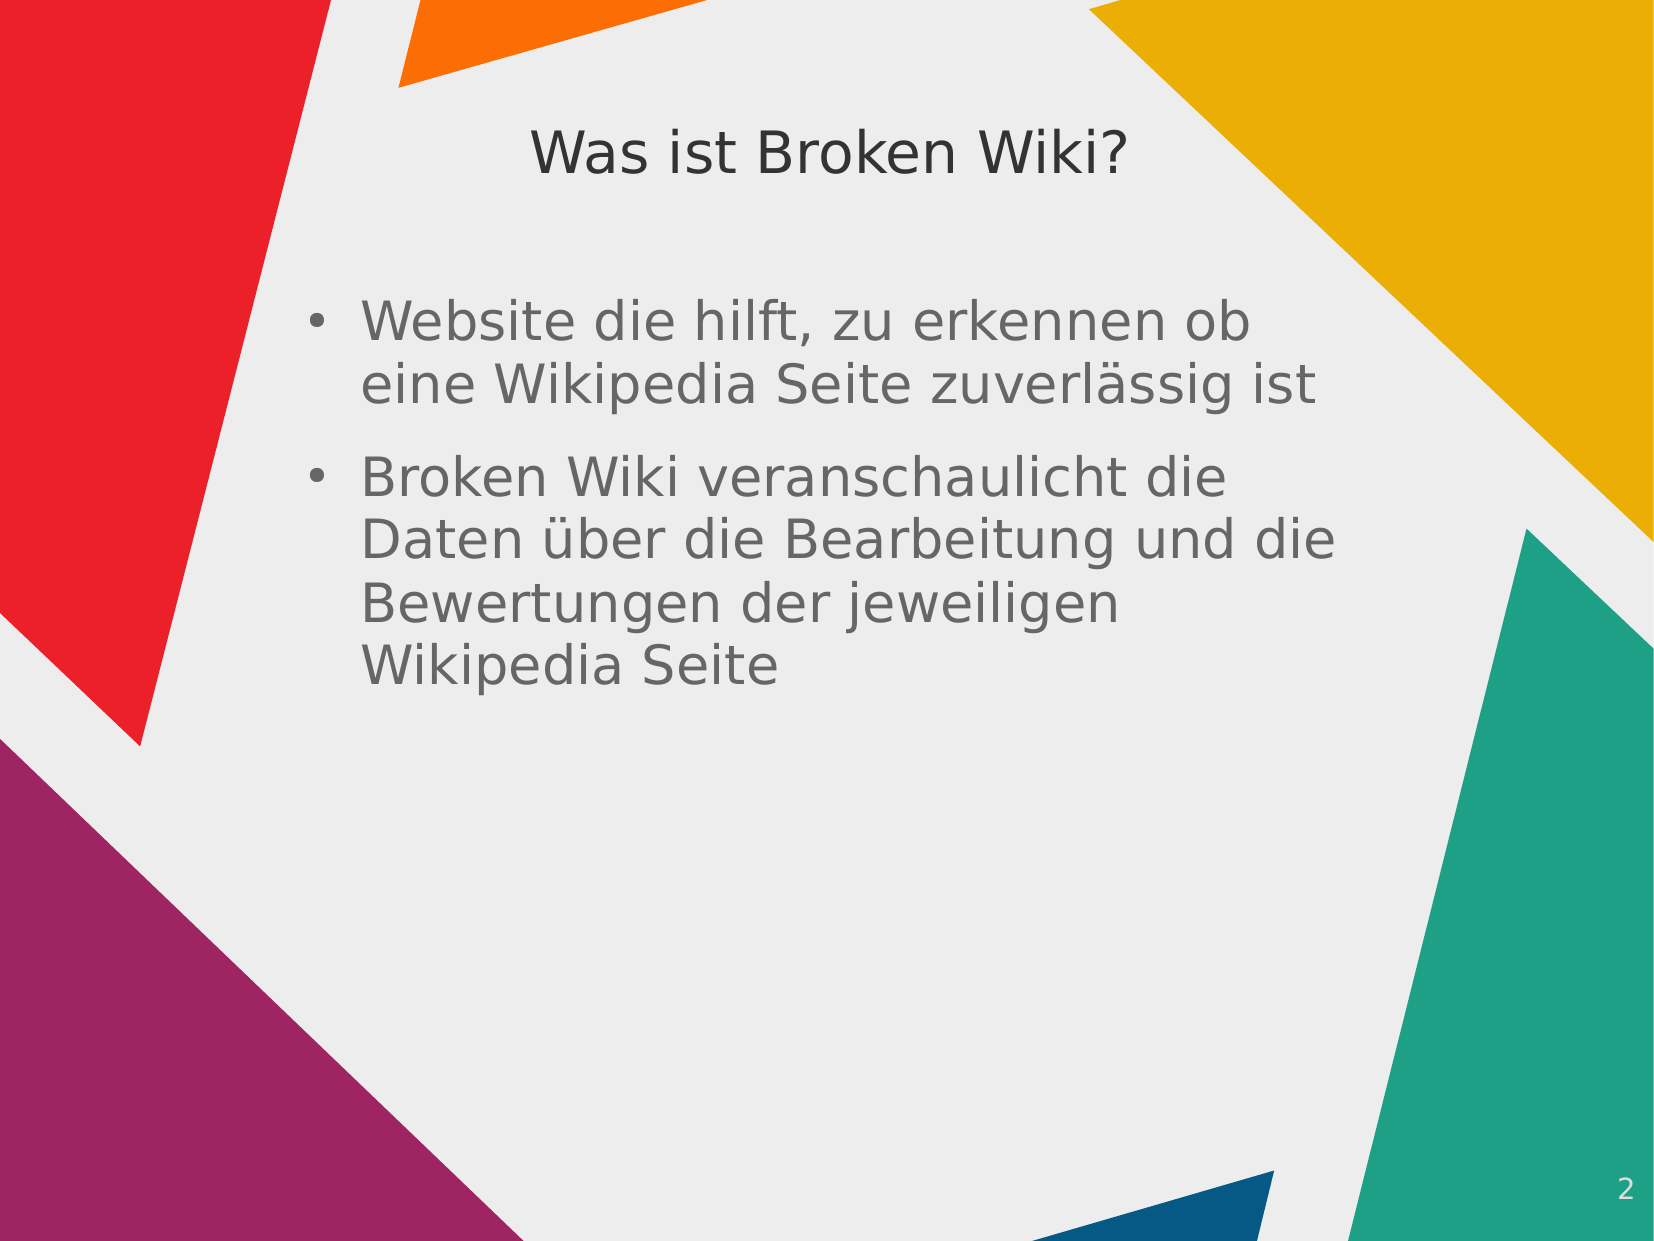

# Was ist Broken Wiki?
Website die hilft, zu erkennen ob eine Wikipedia Seite zuverlässig ist
Broken Wiki veranschaulicht die Daten über die Bearbeitung und die Bewertungen der jeweiligen Wikipedia Seite
2